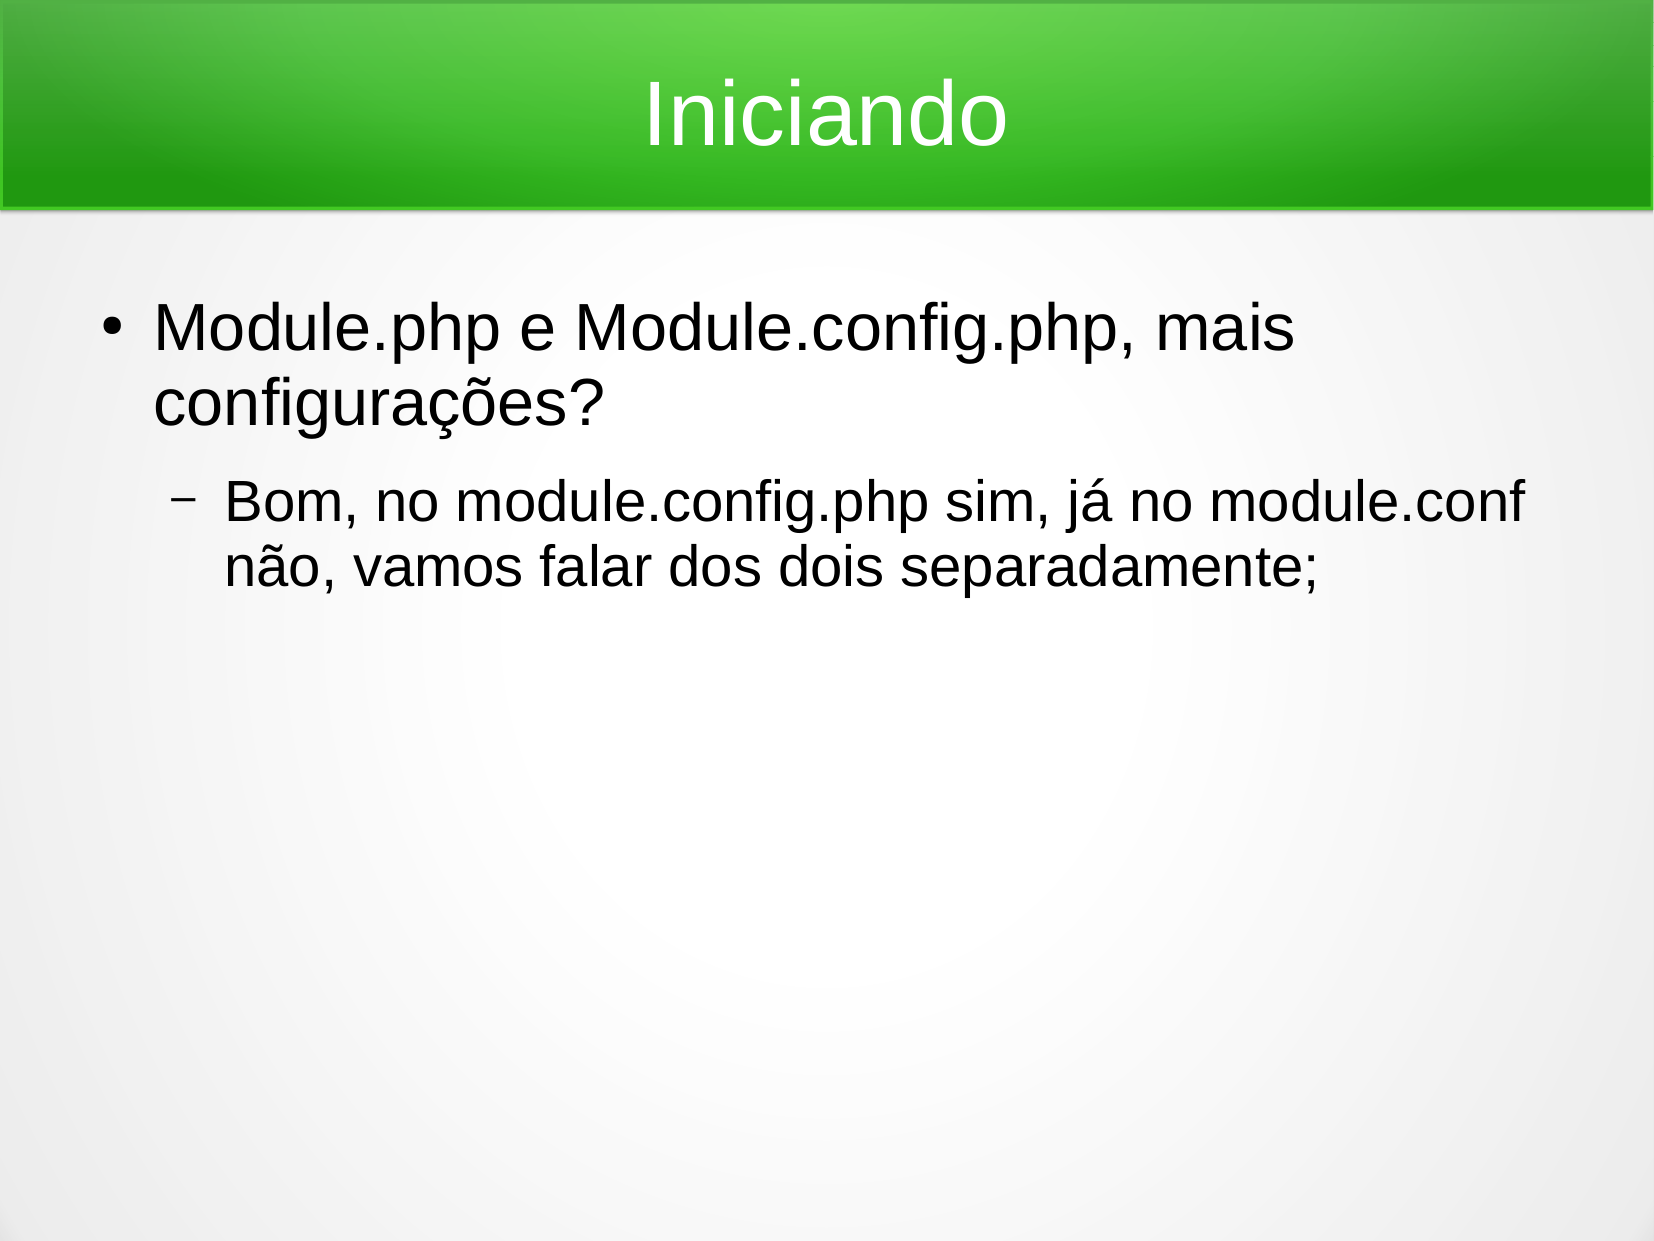

# Iniciando
Module.php e Module.config.php, mais configurações?
Bom, no module.config.php sim, já no module.conf não, vamos falar dos dois separadamente;